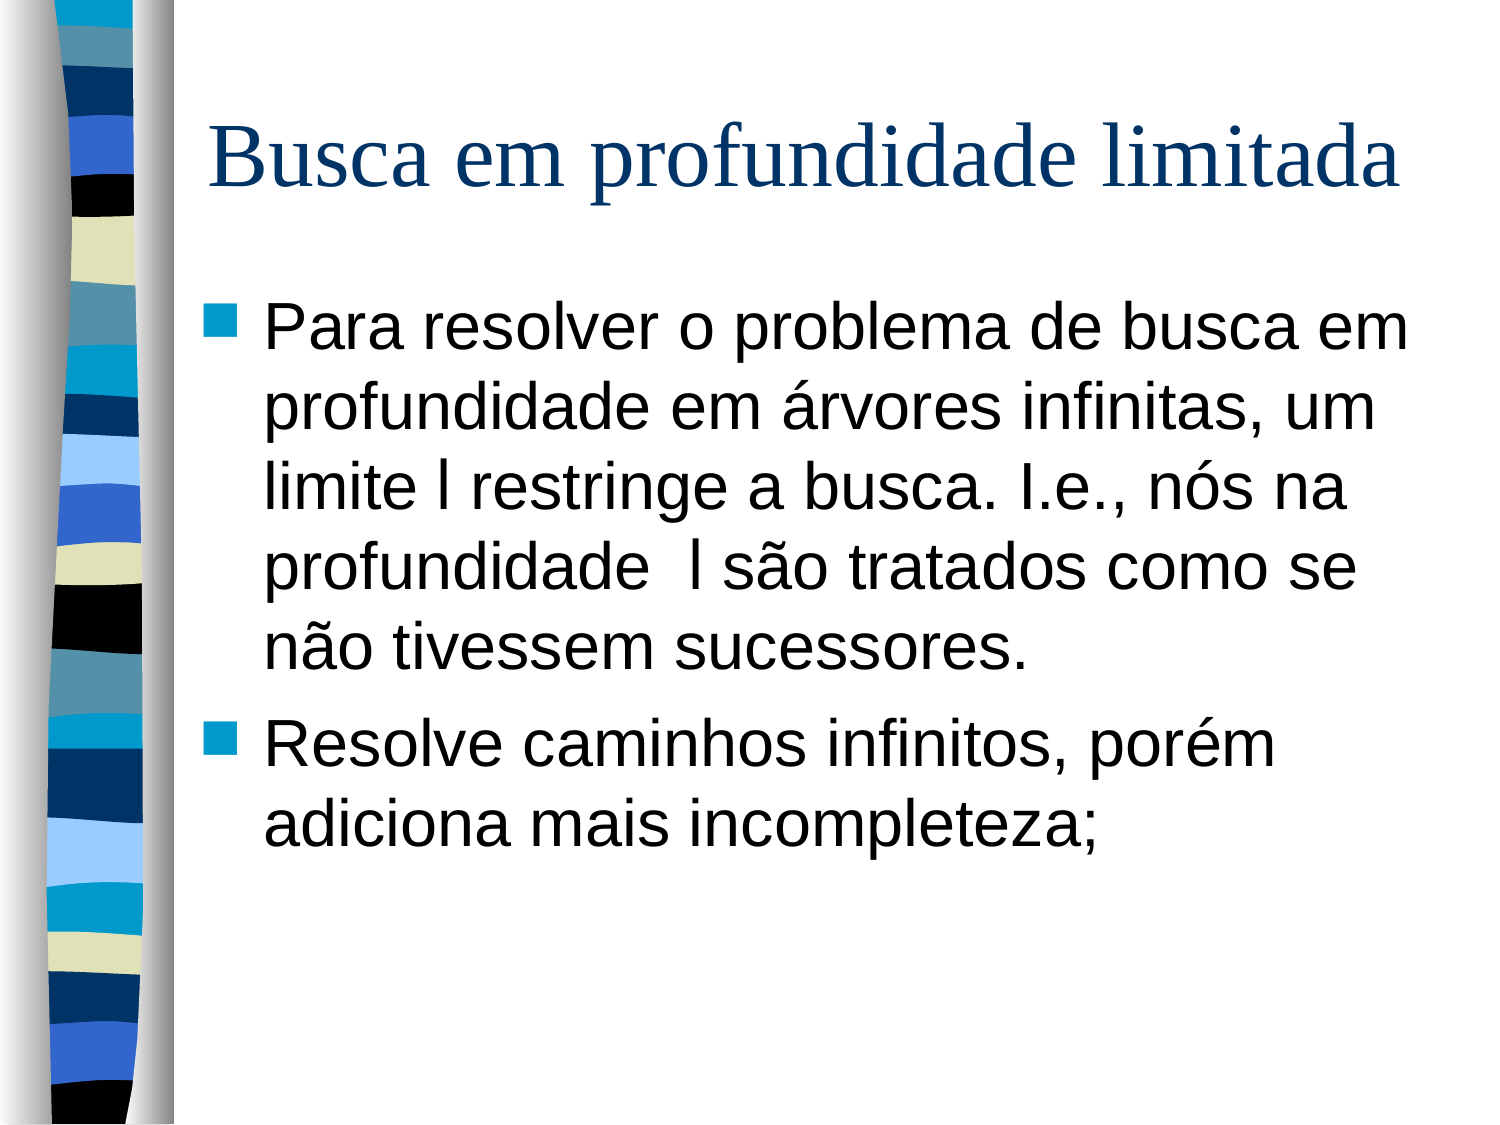

# Busca em profundidade limitada
Para resolver o problema de busca em profundidade em árvores infinitas, um limite l restringe a busca. I.e., nós na profundidade l são tratados como se não tivessem sucessores.
Resolve caminhos infinitos, porém adiciona mais incompleteza;